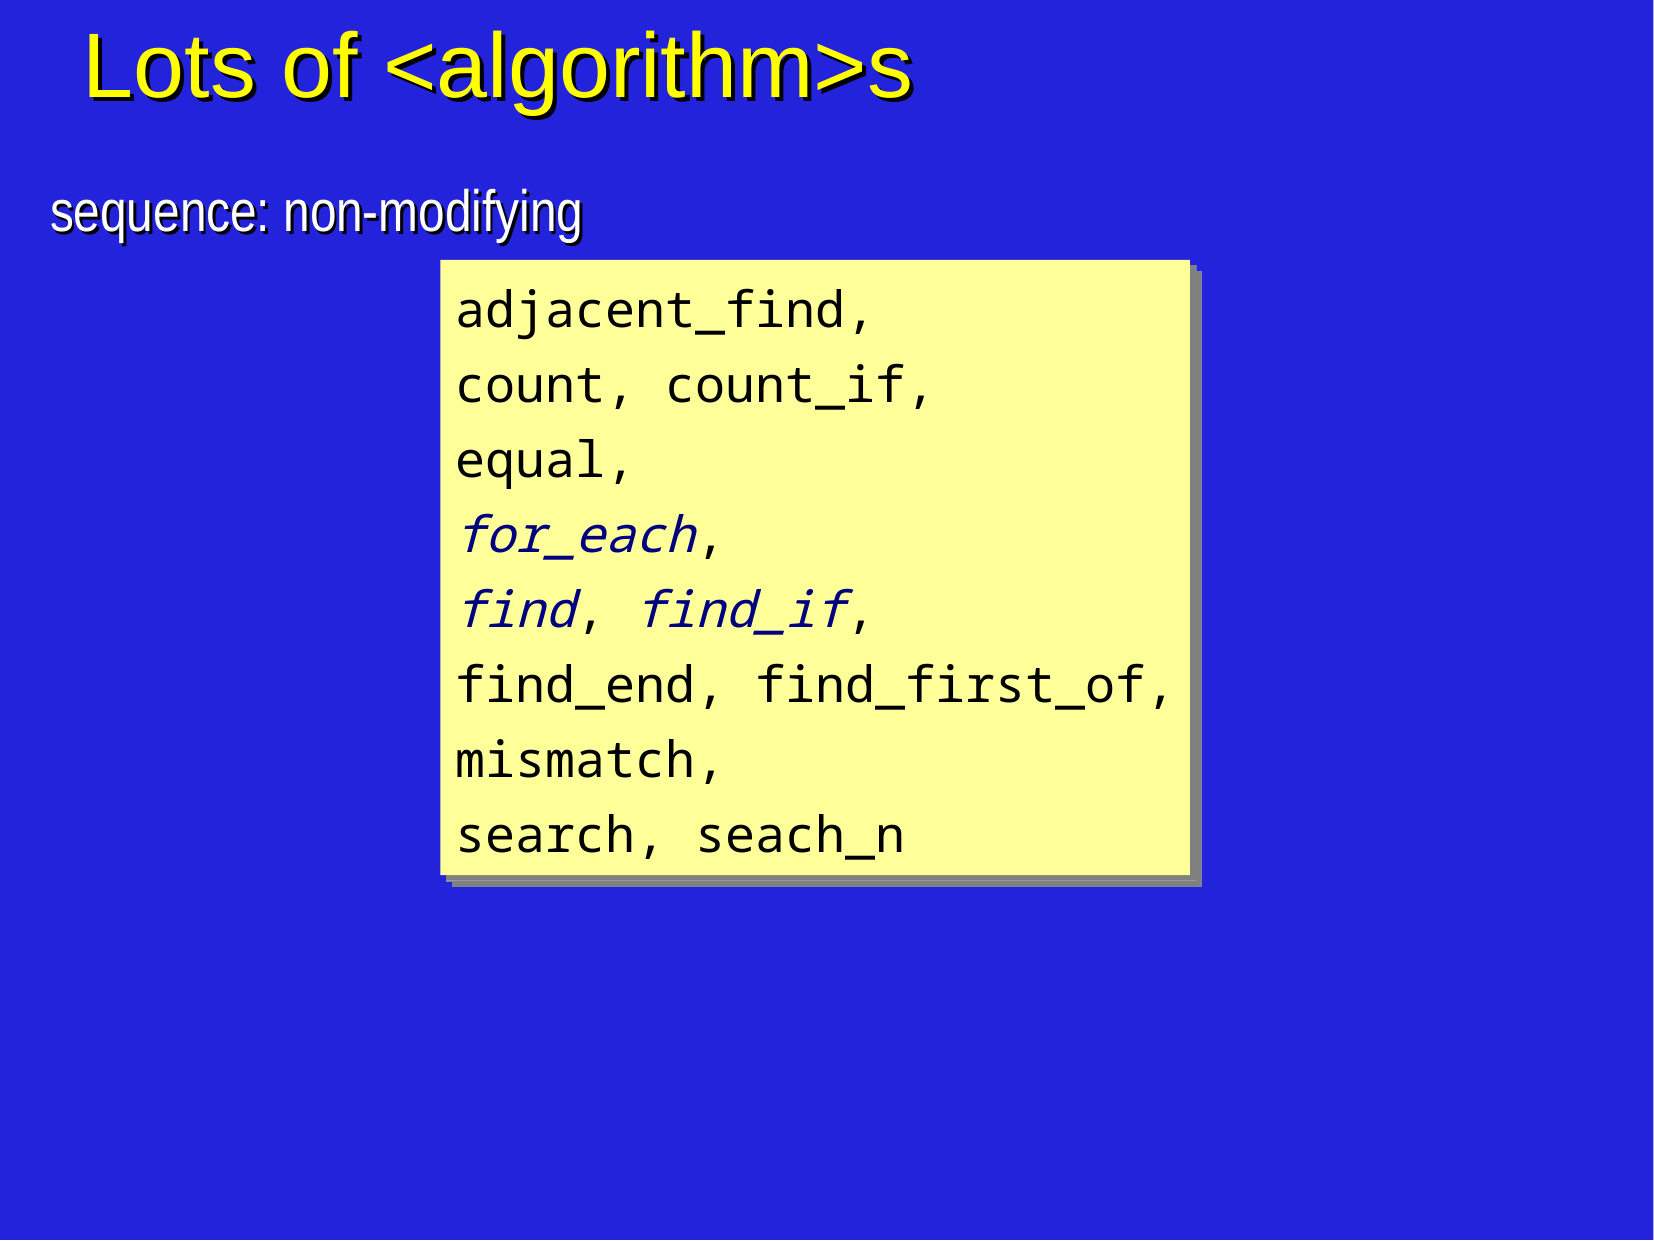

# Lots of <algorithm>s
sequence: non-modifying
adjacent_find,
count, count_if,
equal,
for_each,
find, find_if,
find_end, find_first_of,
mismatch,
search, seach_n